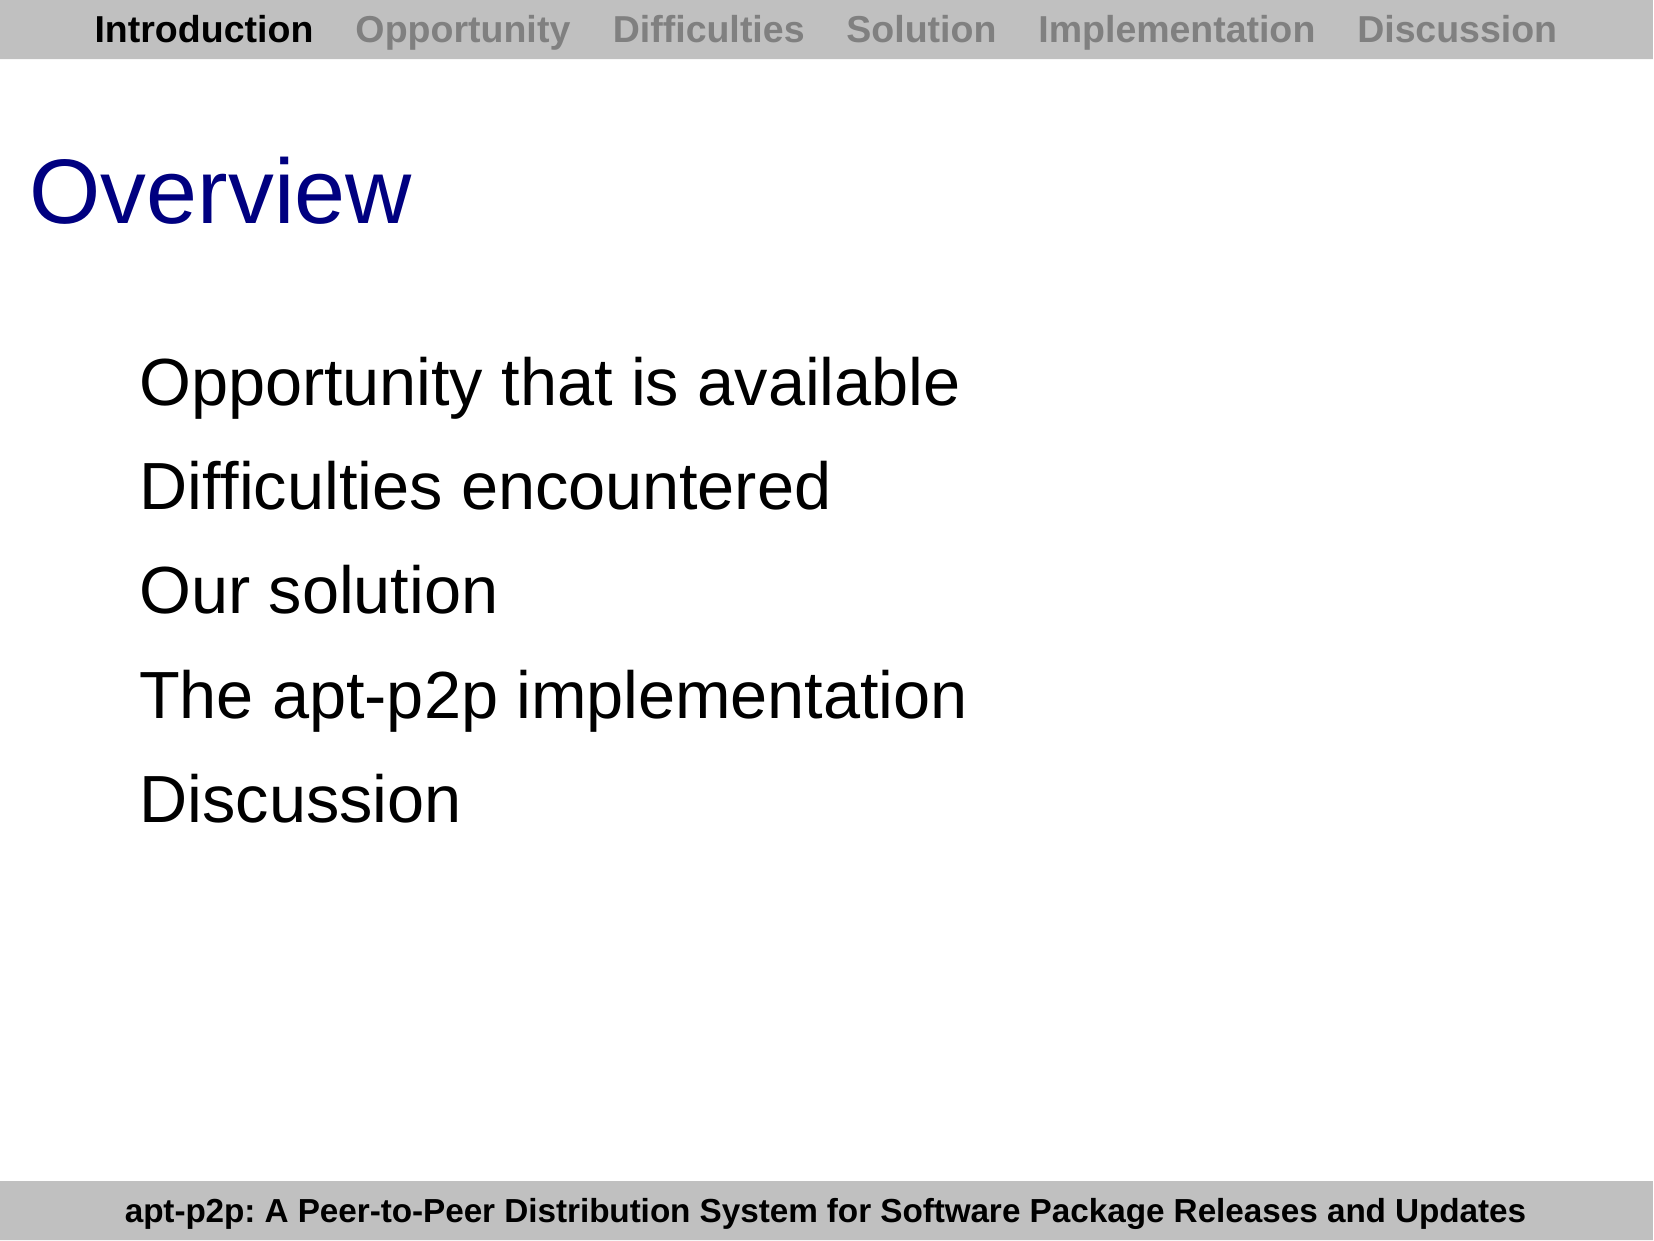

# Overview
Opportunity that is available
Difficulties encountered
Our solution
The apt-p2p implementation
Discussion